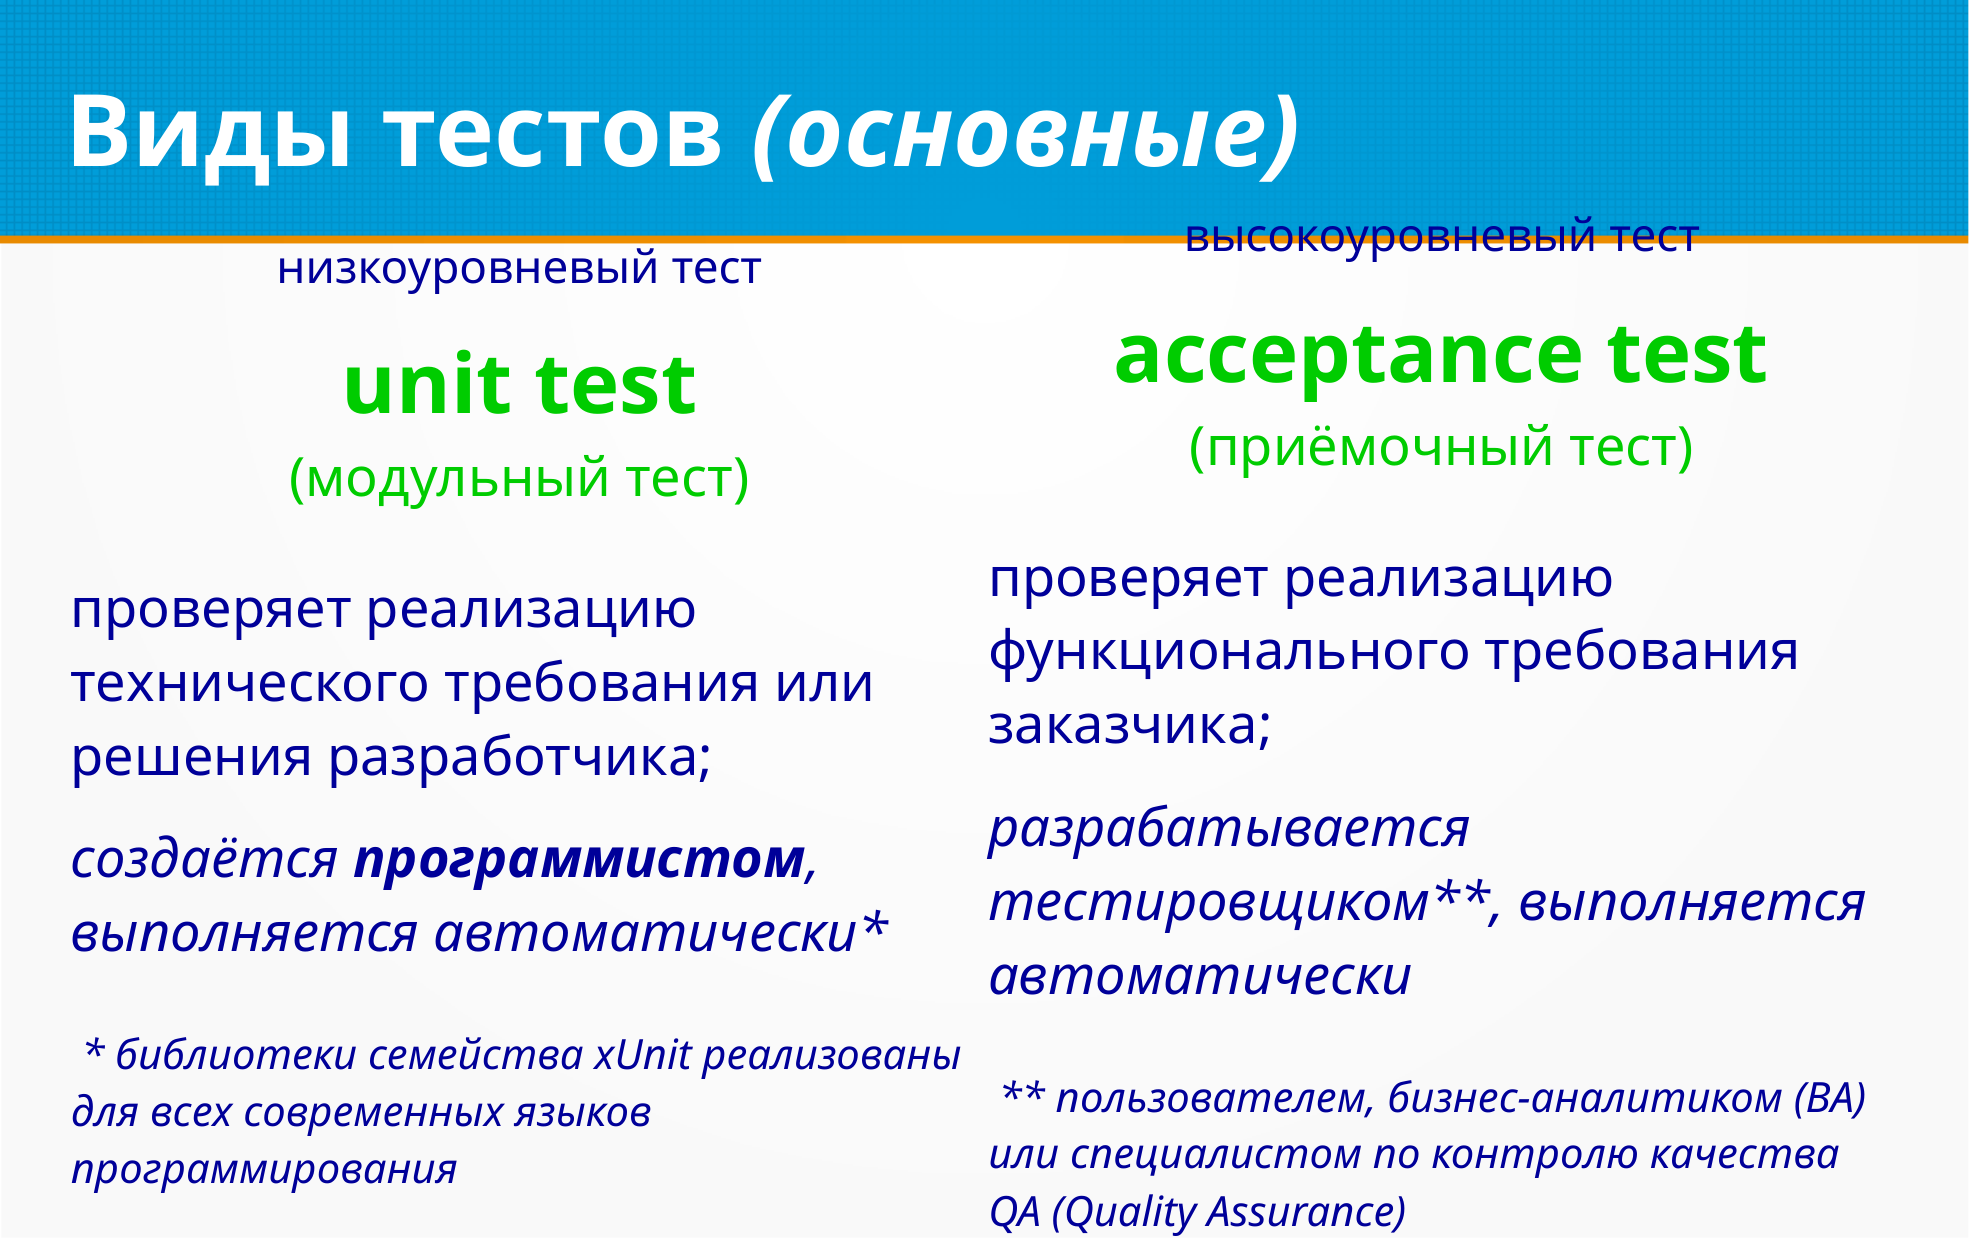

Виды тестов (основные)
высокоуровневый тест
acceptance test
(приёмочный тест)
проверяет реализацию функционального требования заказчика;
разрабатывается тестировщиком**, выполняется автоматически
 ** пользователем, бизнес-аналитиком (BA) или специалистом по контролю качества QA (Quality Assurance)
низкоуровневый тест
unit test
(модульный тест)
проверяет реализацию технического требования или решения разработчика;
создаётся программистом, выполняется автоматически*
 * библиотеки семейства xUnit реализованы для всех современных языков программирования